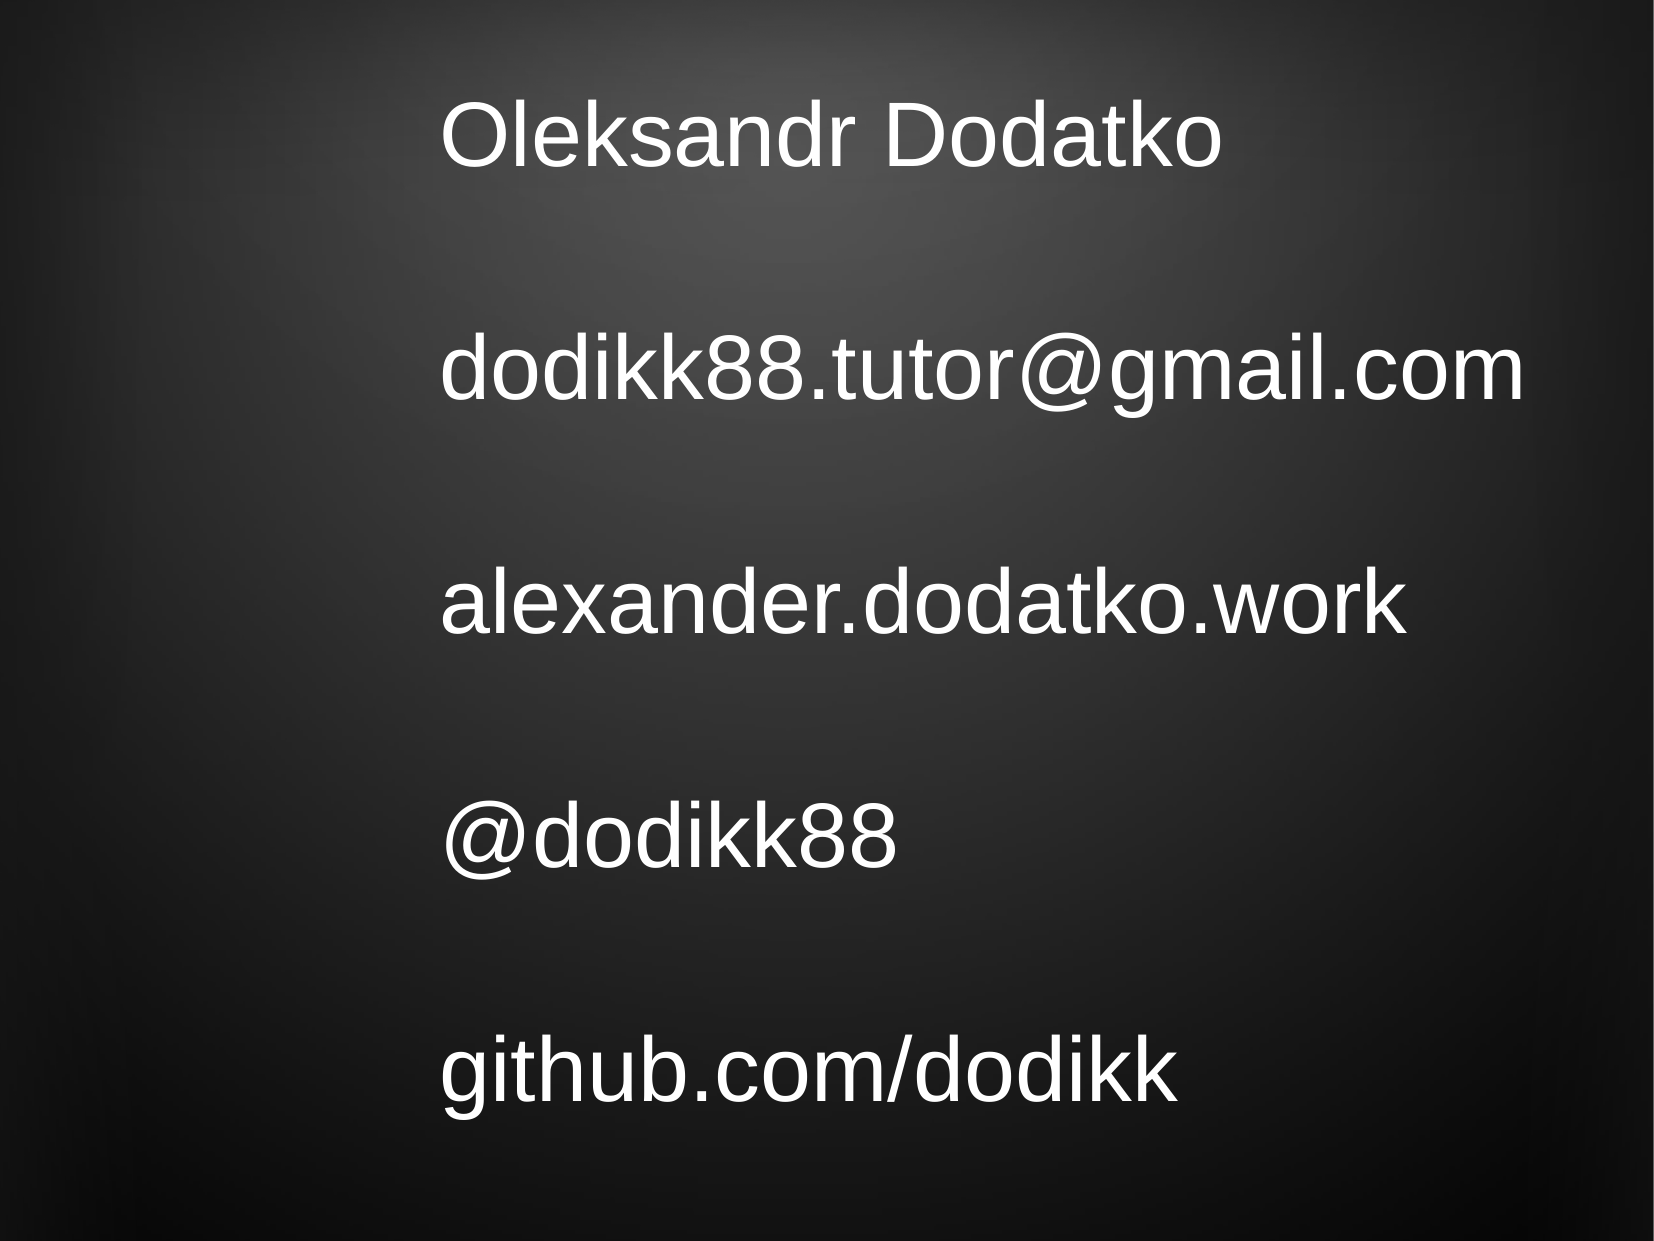

| | Oleksandr Dodatko |
| --- | --- |
| | dodikk88.tutor@gmail.com |
| | alexander.dodatko.work |
| | @dodikk88 |
| | github.com/dodikk |